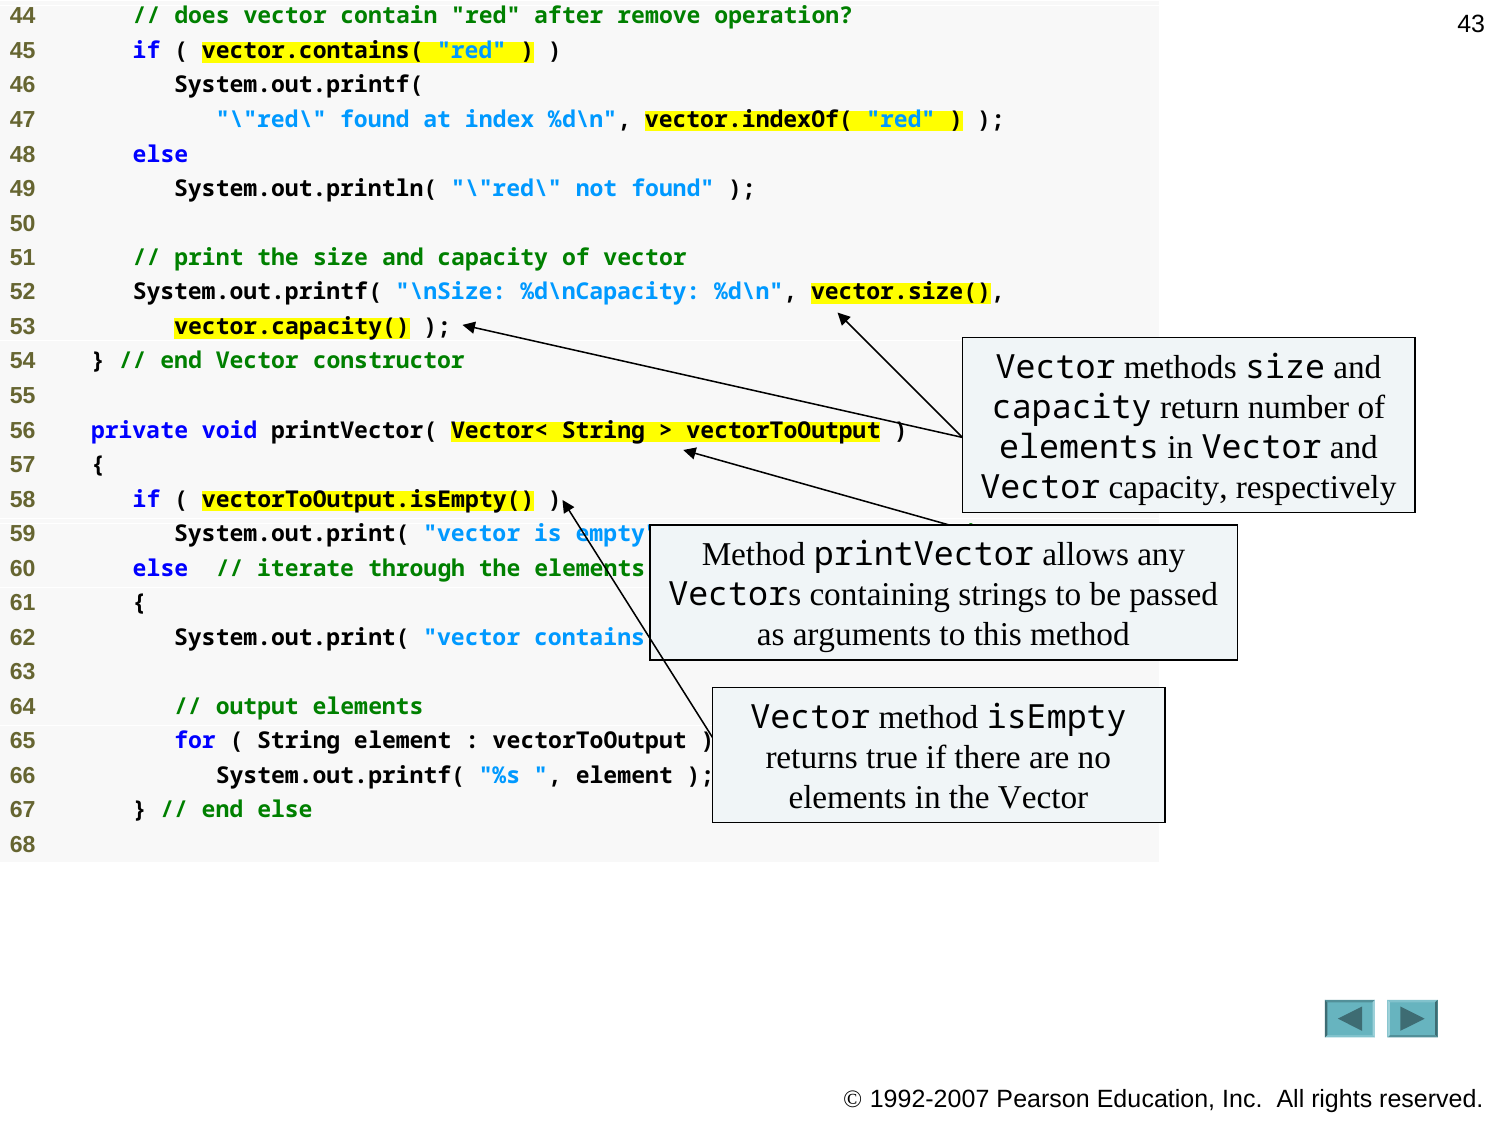

#
Vector methods size and capacity return number of elements in Vector and Vector capacity, respectively
Method printVector allows any Vectors containing strings to be passed as arguments to this method
Vector method isEmpty returns true if there are no elements in the Vector